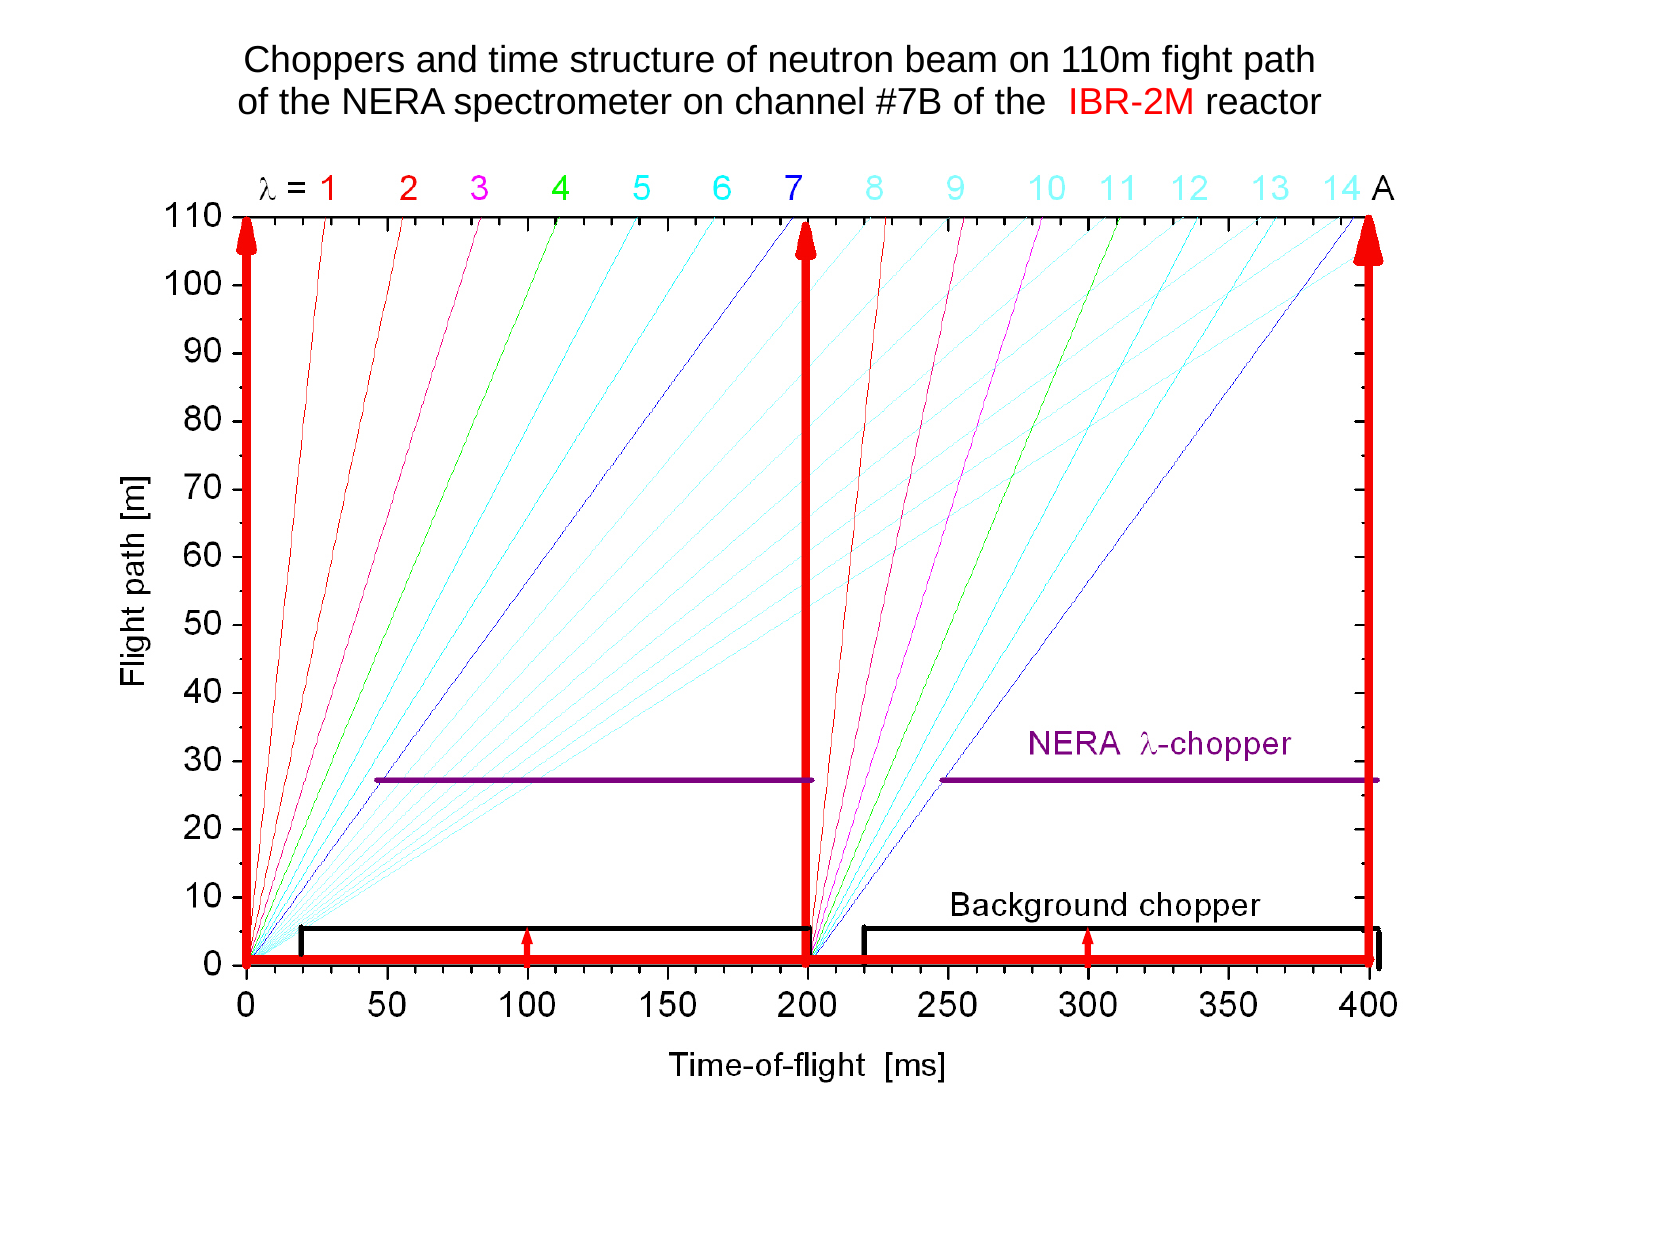

Choppers and time structure of neutron beam on 110m fight path
of the NERA spectrometer on channel #7B of the IBR-2M reactor